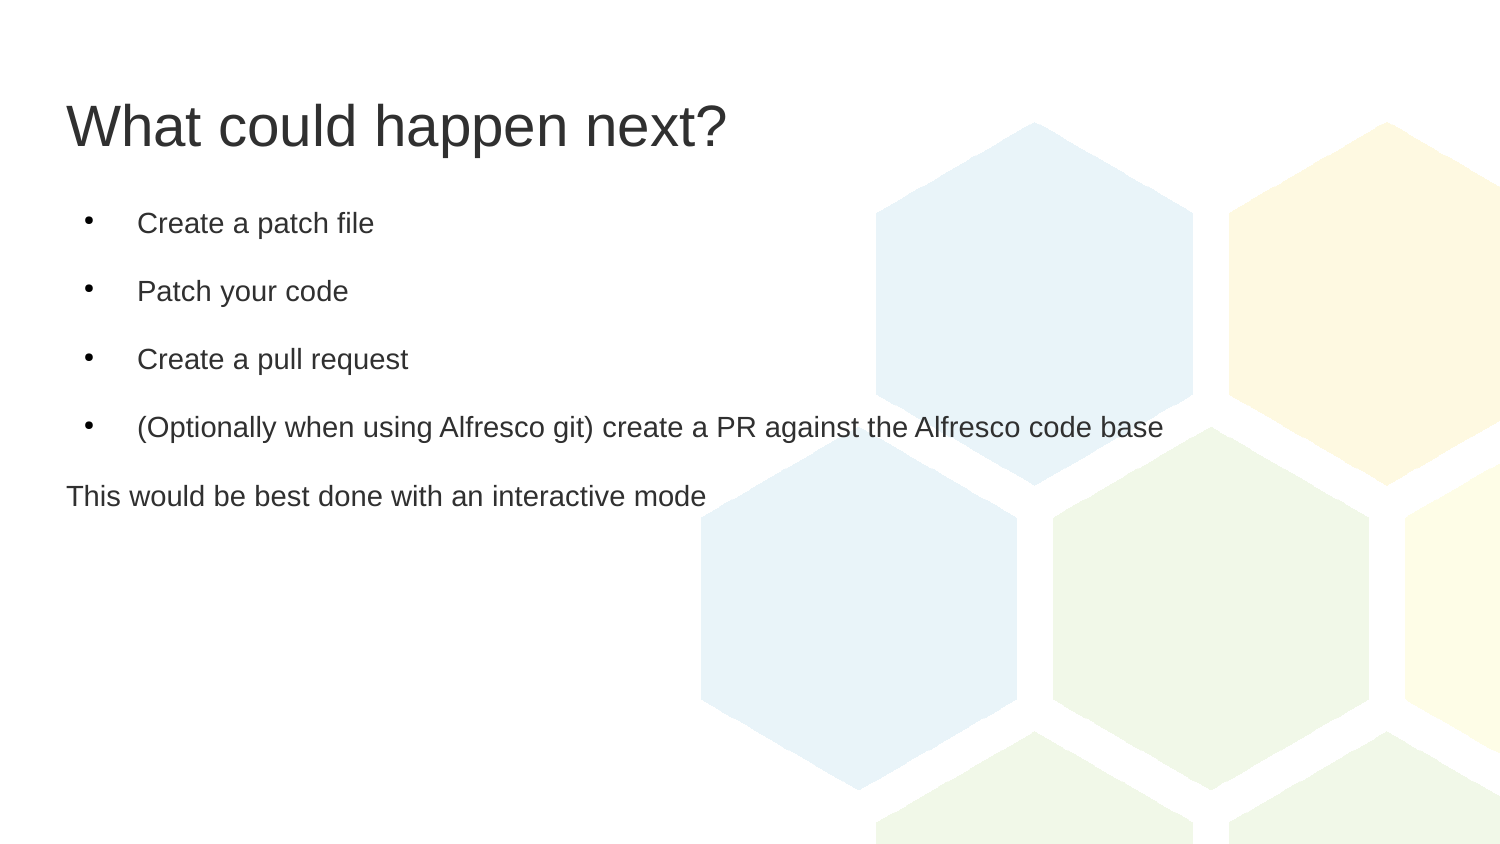

# What could happen next?
Create a patch file
Patch your code
Create a pull request
(Optionally when using Alfresco git) create a PR against the Alfresco code base
This would be best done with an interactive mode